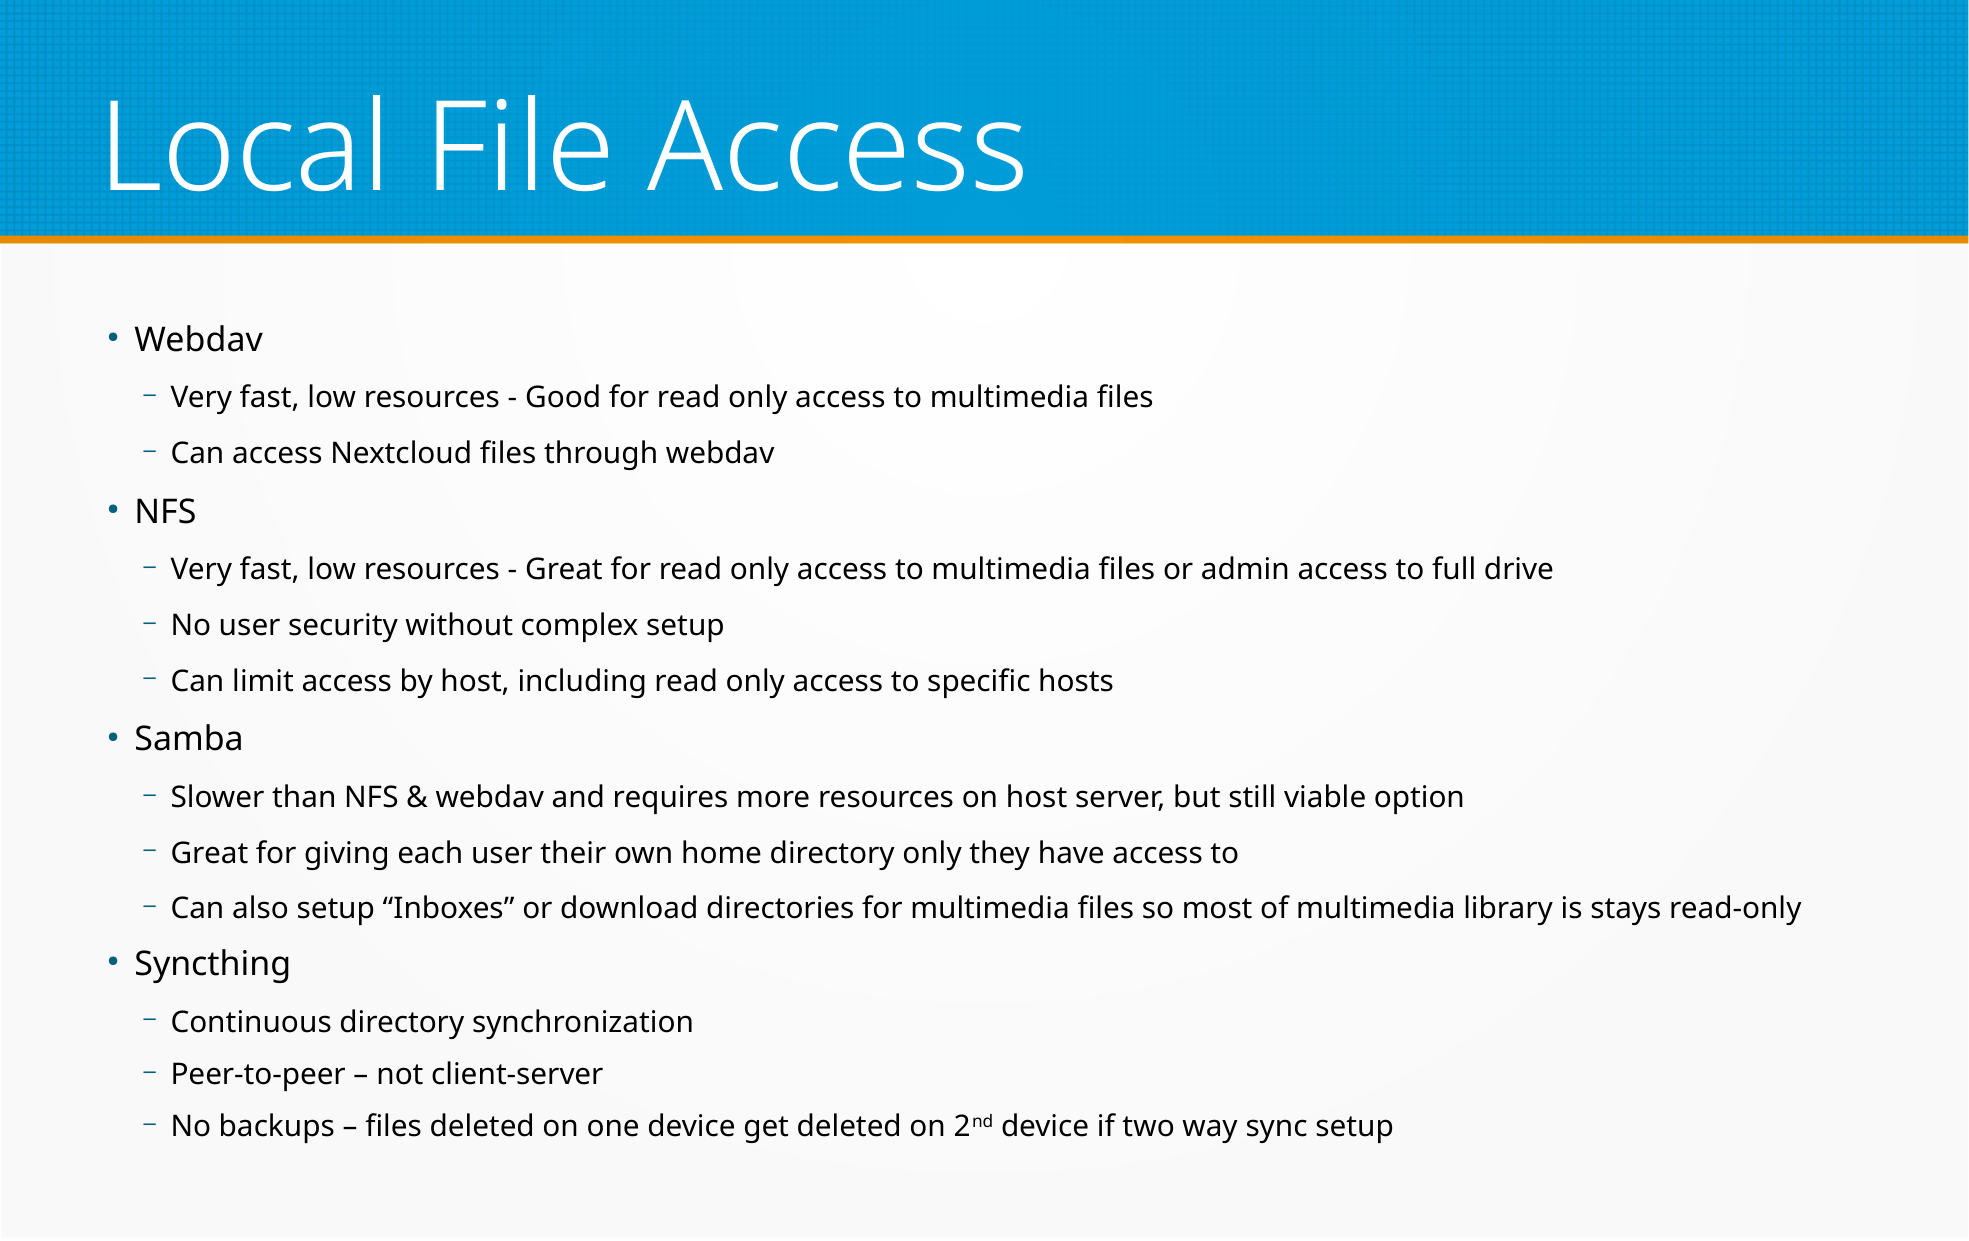

# Local File Access
Webdav
Very fast, low resources - Good for read only access to multimedia files
Can access Nextcloud files through webdav
NFS
Very fast, low resources - Great for read only access to multimedia files or admin access to full drive
No user security without complex setup
Can limit access by host, including read only access to specific hosts
Samba
Slower than NFS & webdav and requires more resources on host server, but still viable option
Great for giving each user their own home directory only they have access to
Can also setup “Inboxes” or download directories for multimedia files so most of multimedia library is stays read-only
Syncthing
Continuous directory synchronization
Peer-to-peer – not client-server
No backups – files deleted on one device get deleted on 2nd device if two way sync setup